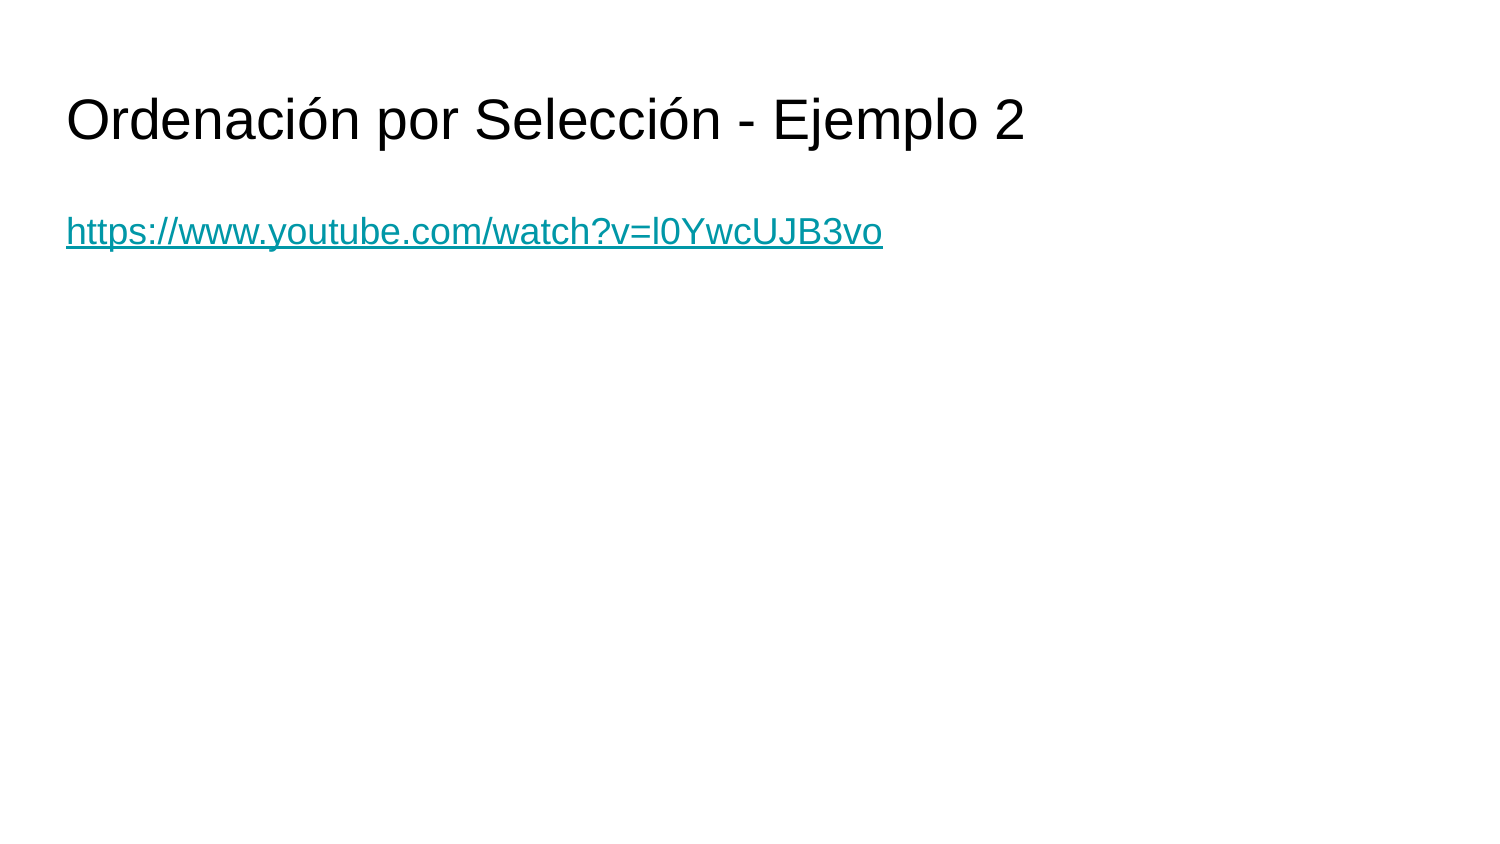

# Ordenación por Selección - Ejemplo 2
https://www.youtube.com/watch?v=l0YwcUJB3vo